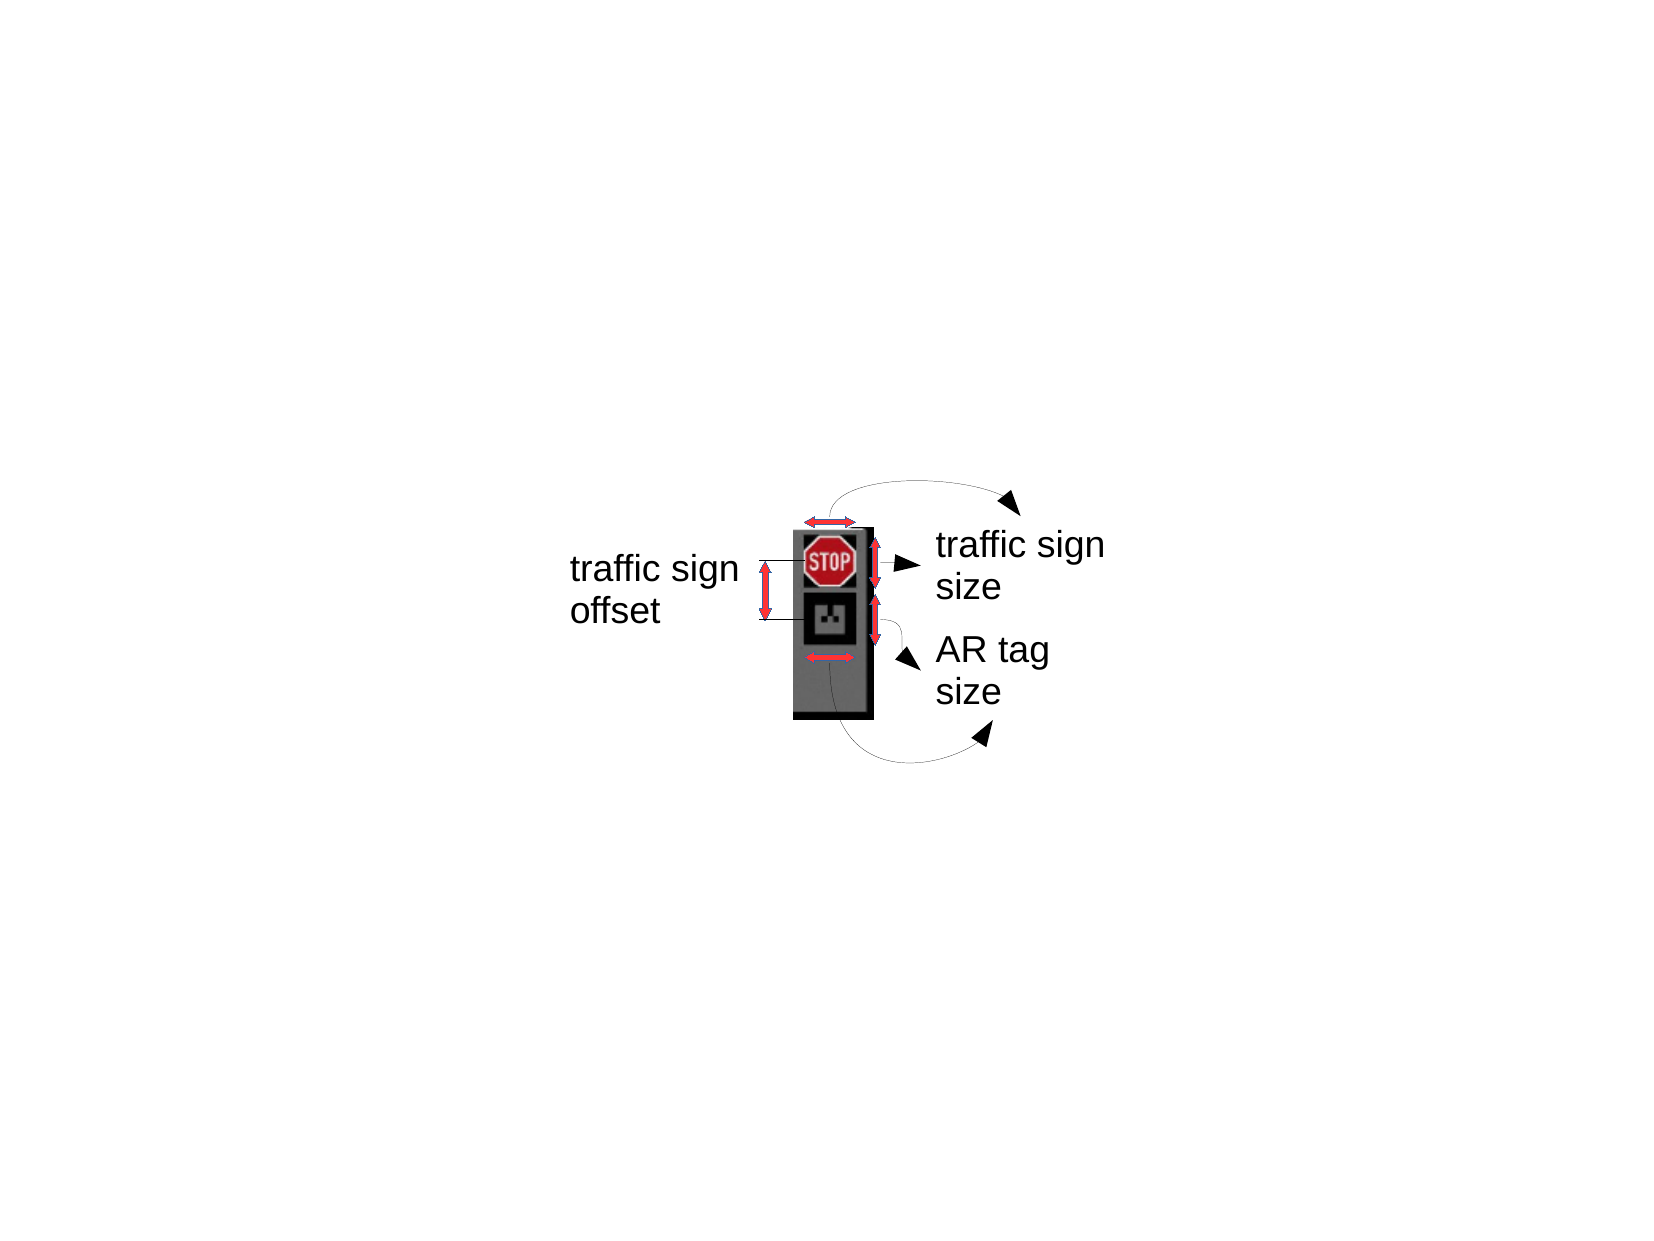

traffic sign
size
traffic sign
offset
AR tag
size